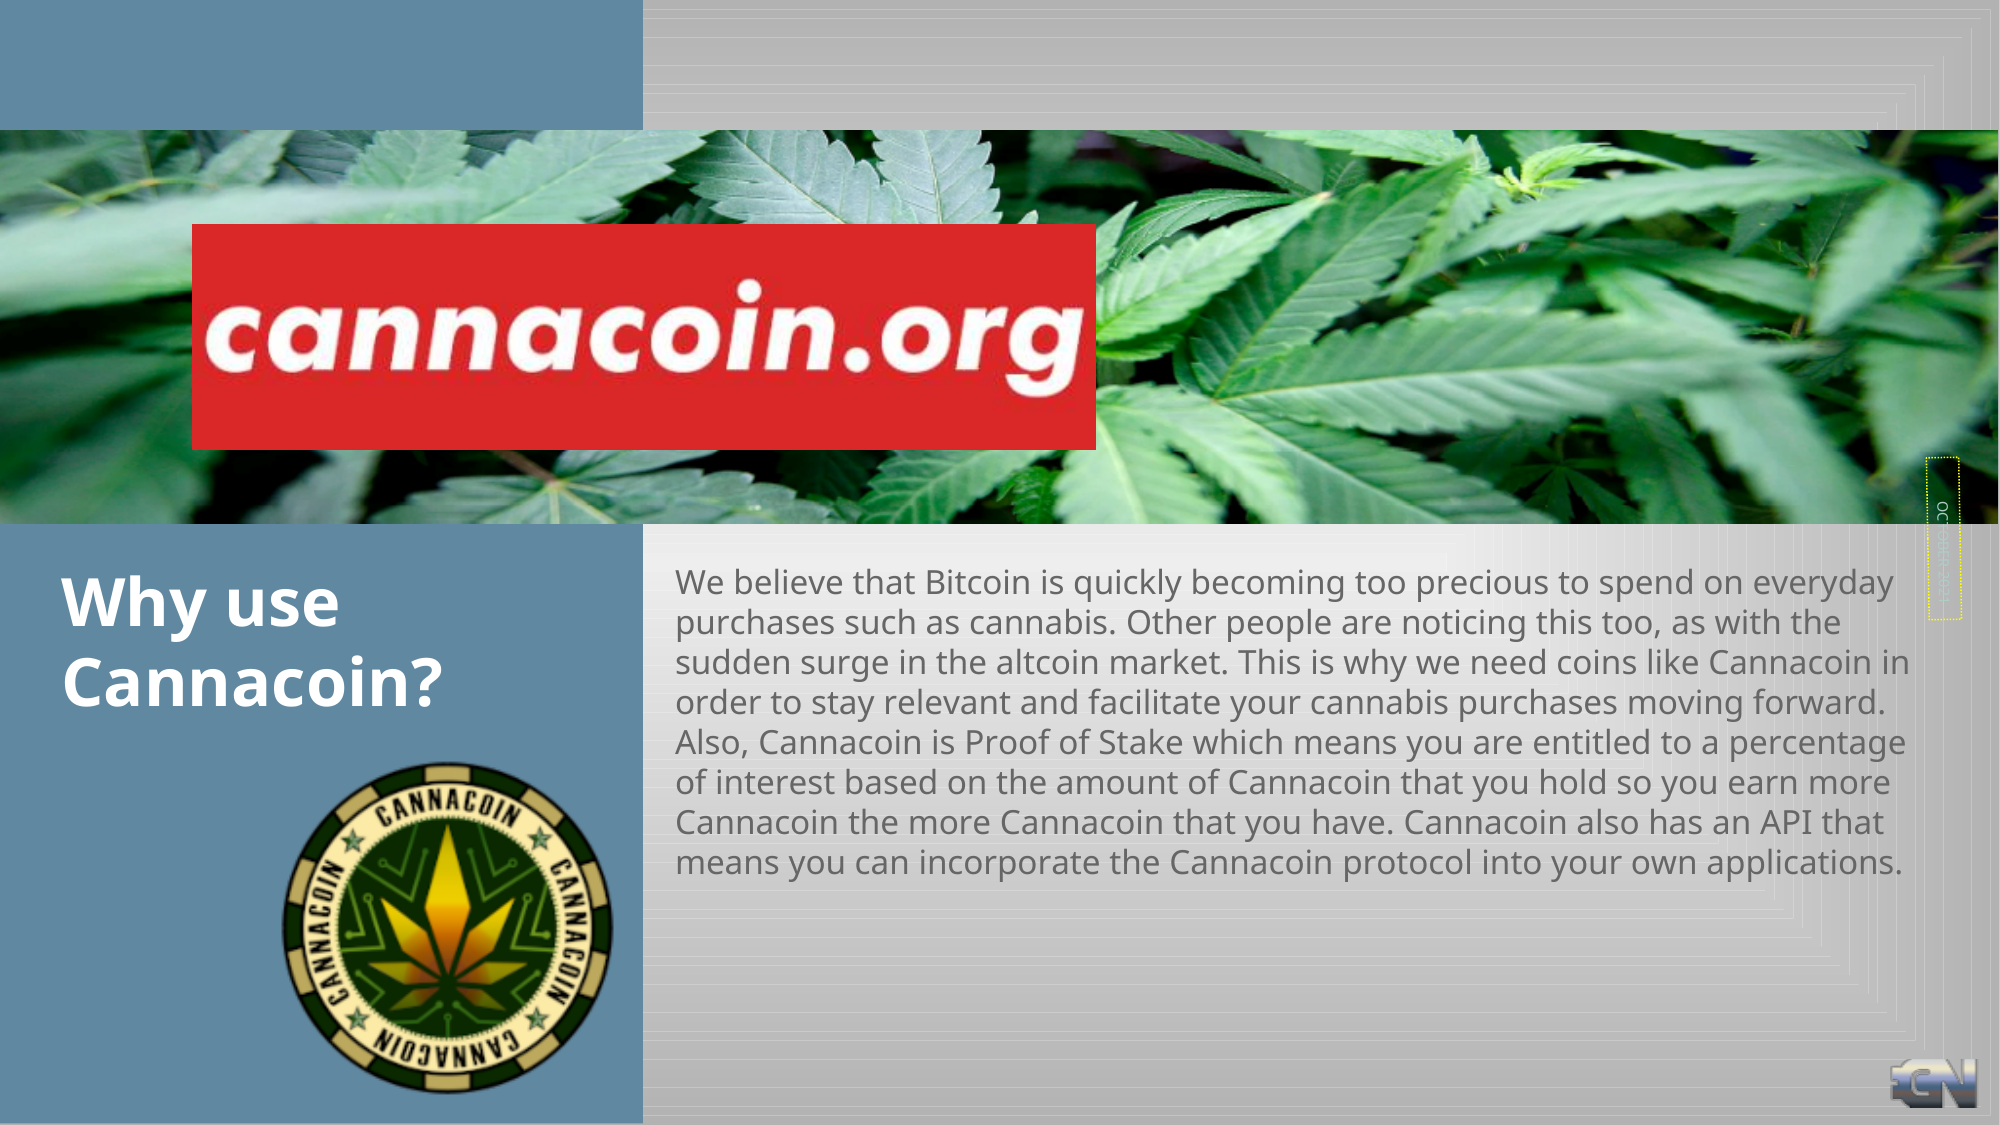

OCTOBER 2021
Why use Cannacoin?
We believe that Bitcoin is quickly becoming too precious to spend on everyday purchases such as cannabis. Other people are noticing this too, as with the sudden surge in the altcoin market. This is why we need coins like Cannacoin in order to stay relevant and facilitate your cannabis purchases moving forward. Also, Cannacoin is Proof of Stake which means you are entitled to a percentage of interest based on the amount of Cannacoin that you hold so you earn more Cannacoin the more Cannacoin that you have. Cannacoin also has an API that means you can incorporate the Cannacoin protocol into your own applications.